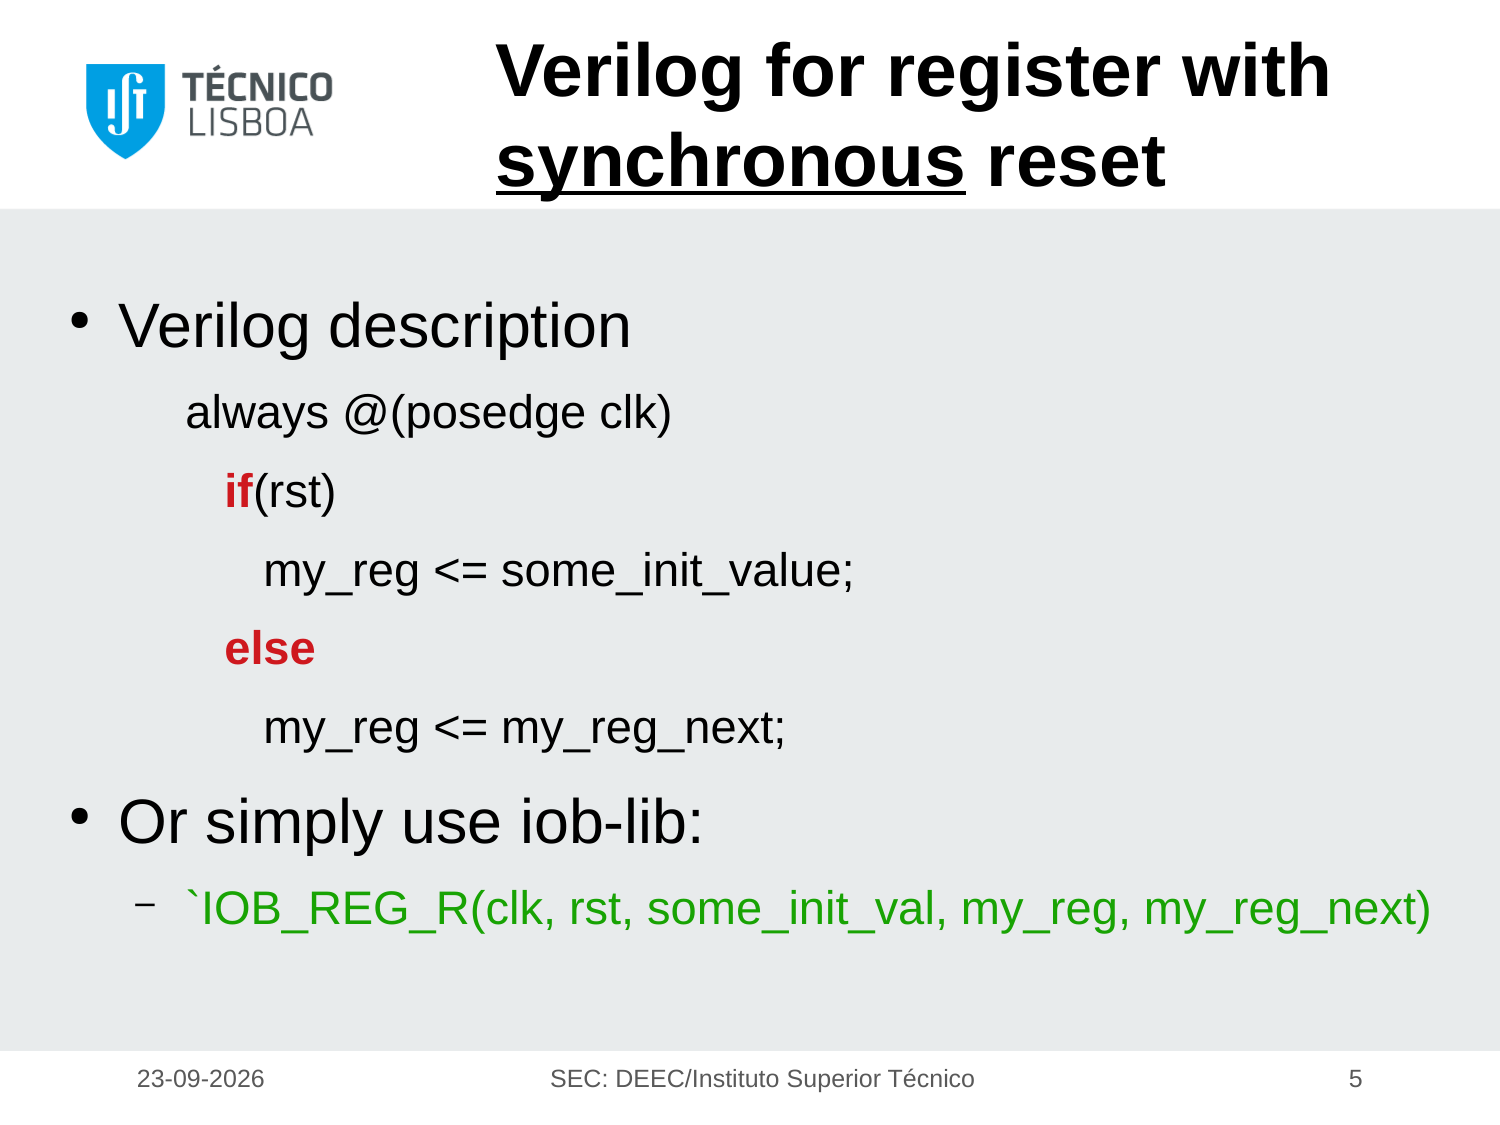

# Verilog for register with synchronous reset
Verilog description
always @(posedge clk)
 if(rst)
 my_reg <= some_init_value;
 else
 my_reg <= my_reg_next;
Or simply use iob-lib:
`IOB_REG_R(clk, rst, some_init_val, my_reg, my_reg_next)
5